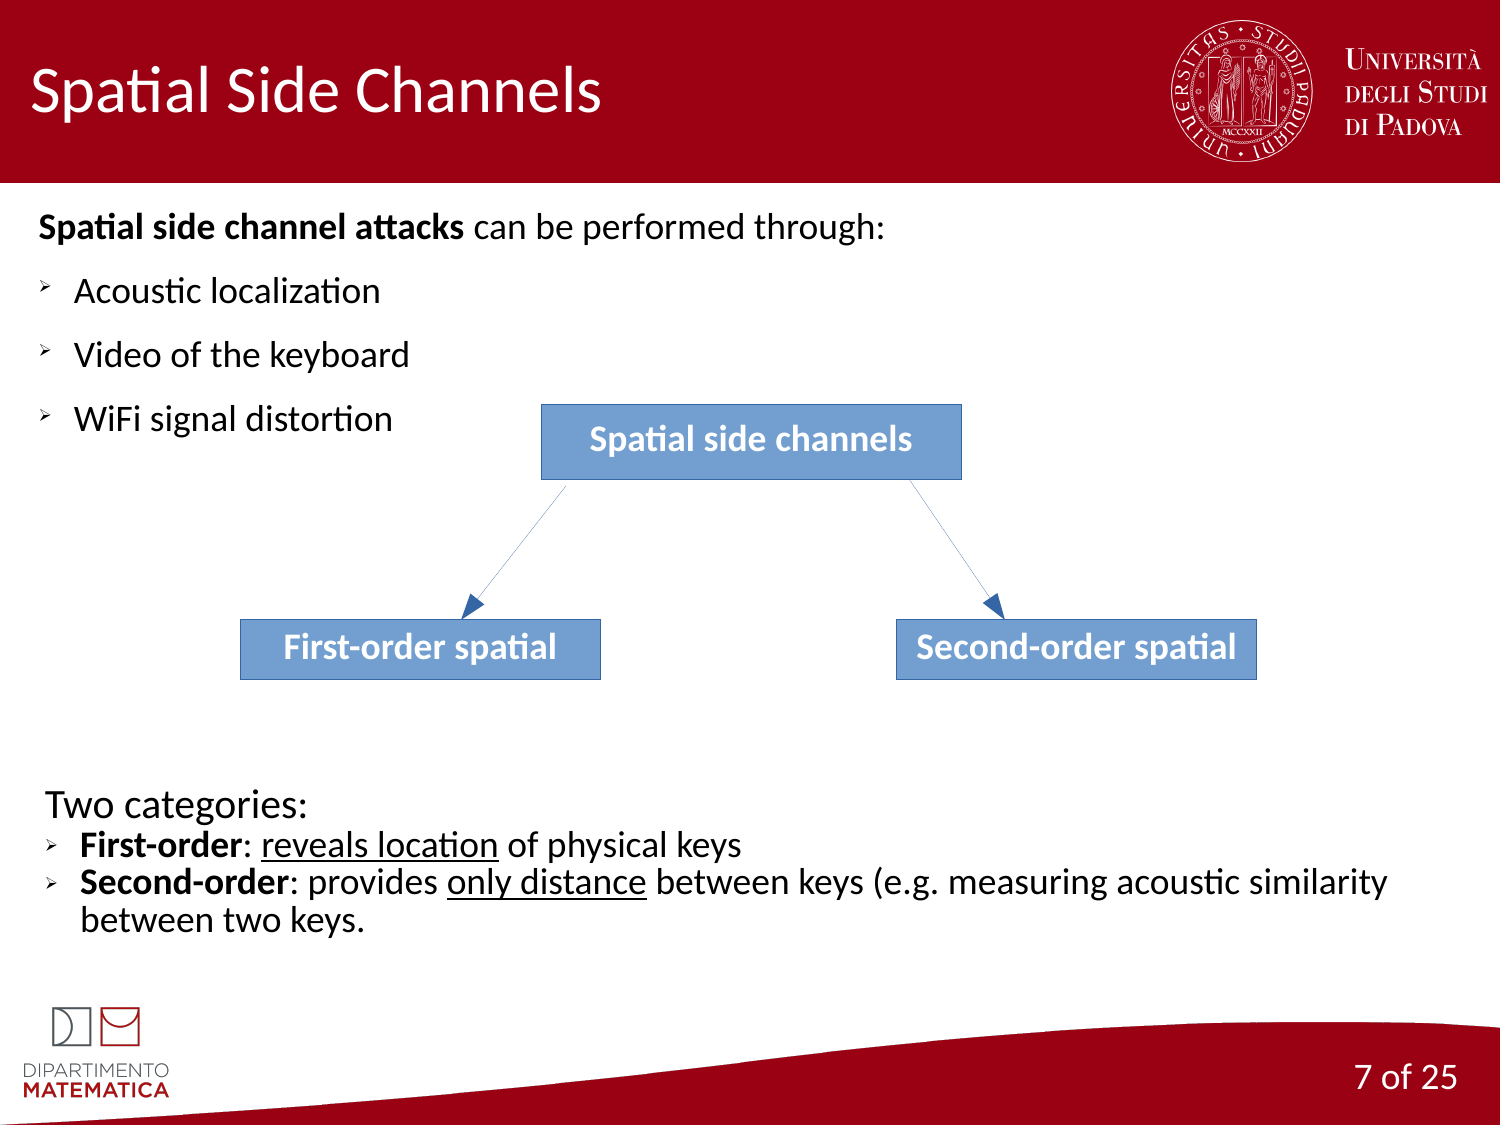

# Spatial Side Channels
Spatial side channel attacks can be performed through:
Acoustic localization
Video of the keyboard
WiFi signal distortion
Spatial side channels
First-order spatial
Second-order spatial
Two categories:
First-order: reveals location of physical keys
Second-order: provides only distance between keys (e.g. measuring acoustic similarity between two keys.
 of 25